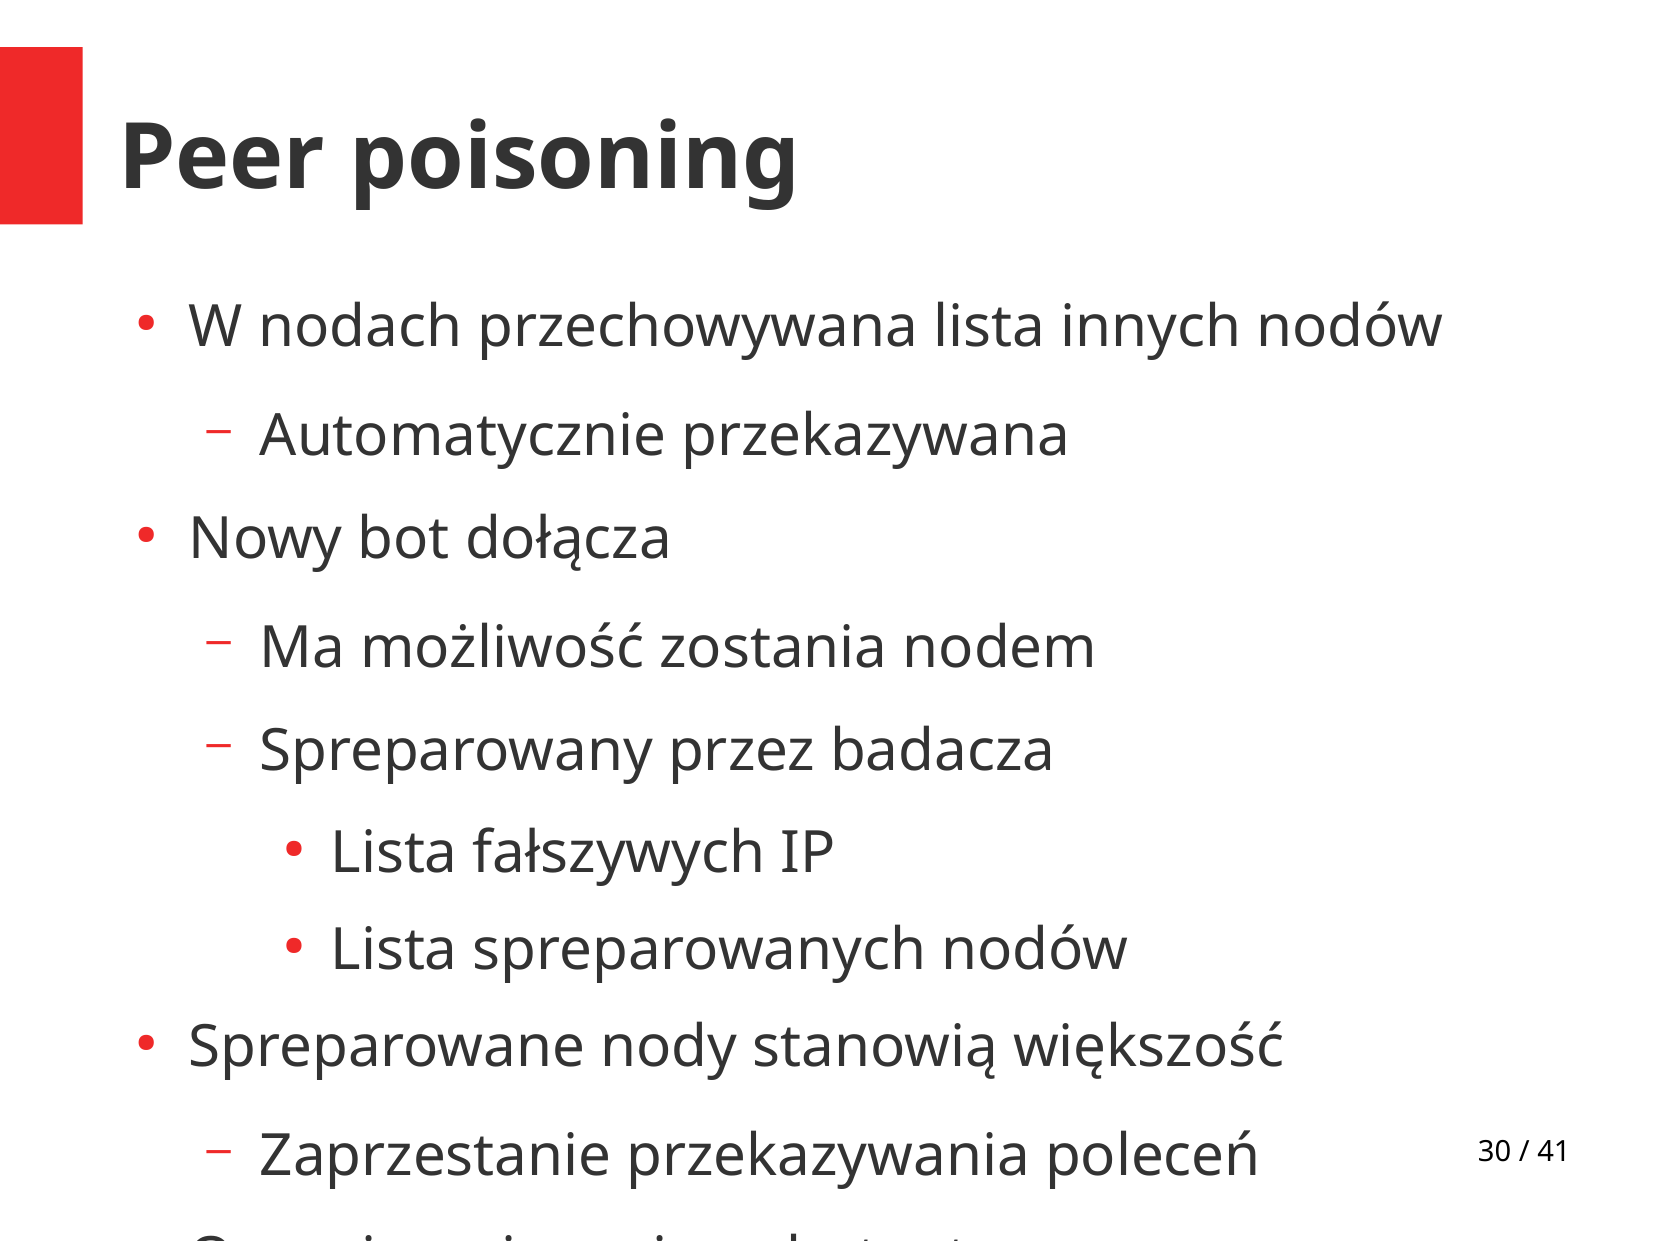

# Peer poisoning
W nodach przechowywana lista innych nodów
Automatycznie przekazywana
Nowy bot dołącza
Ma możliwość zostania nodem
Spreparowany przez badacza
Lista fałszywych IP
Lista spreparowanych nodów
Spreparowane nody stanowią większość
Zaprzestanie przekazywania poleceń
Ograniczenie zasięgu botnetu
30